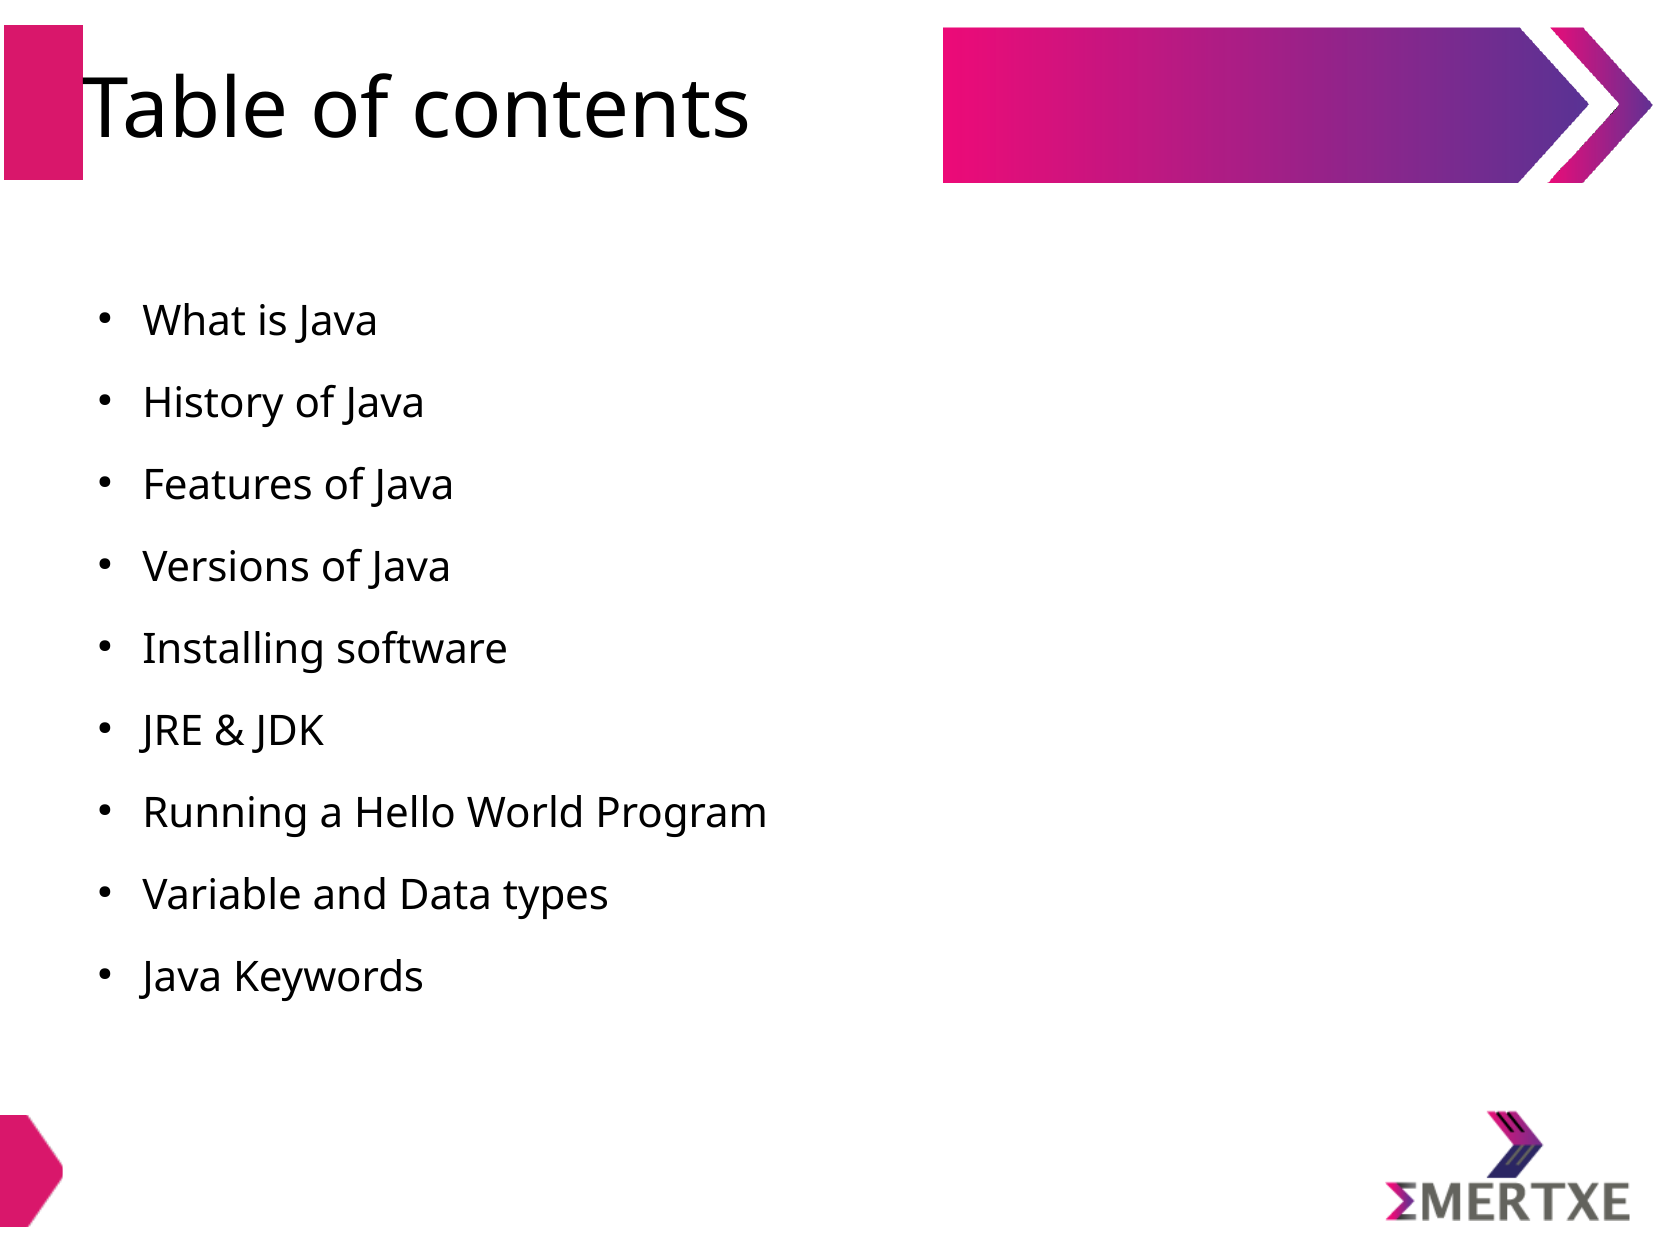

# Table of contents
What is Java
History of Java
Features of Java
Versions of Java
Installing software
JRE & JDK
Running a Hello World Program
Variable and Data types
Java Keywords